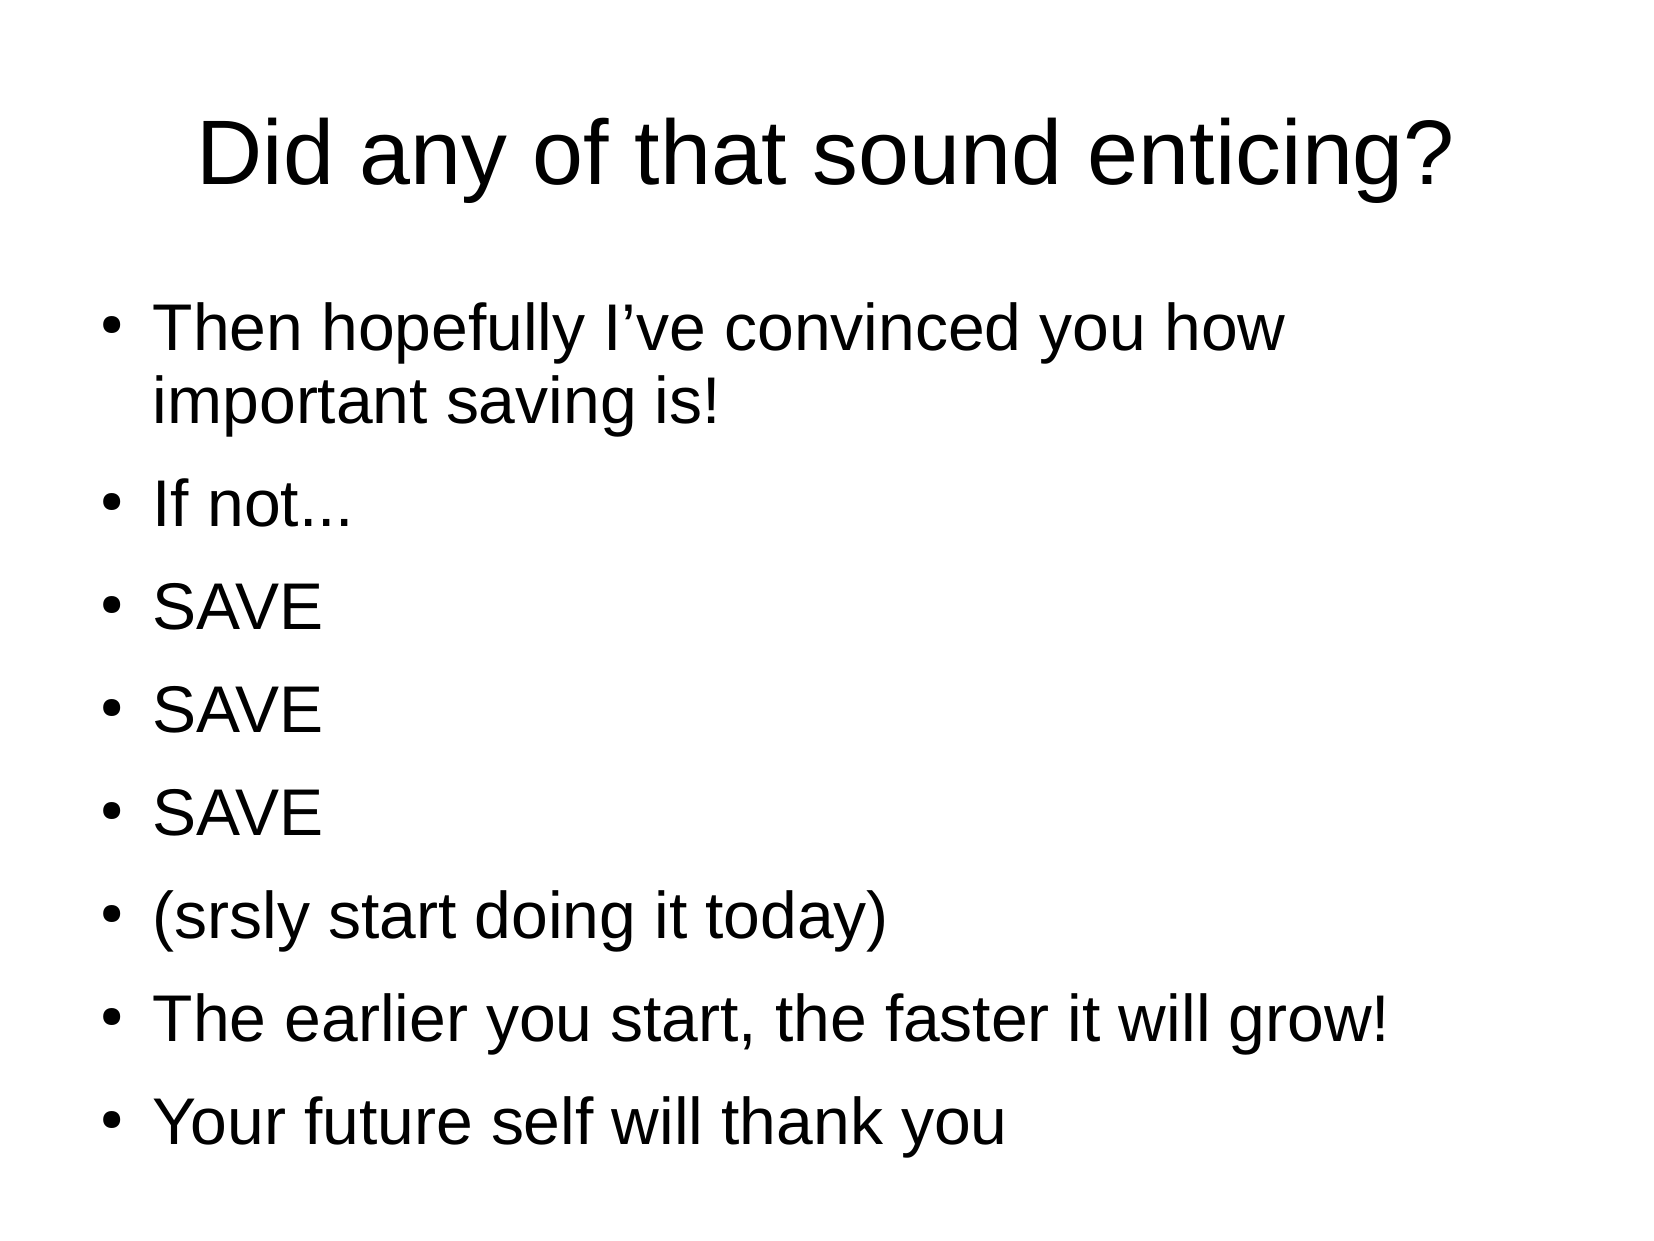

# Did any of that sound enticing?
Then hopefully I’ve convinced you how important saving is!
If not...
SAVE
SAVE
SAVE
(srsly start doing it today)
The earlier you start, the faster it will grow!
Your future self will thank you